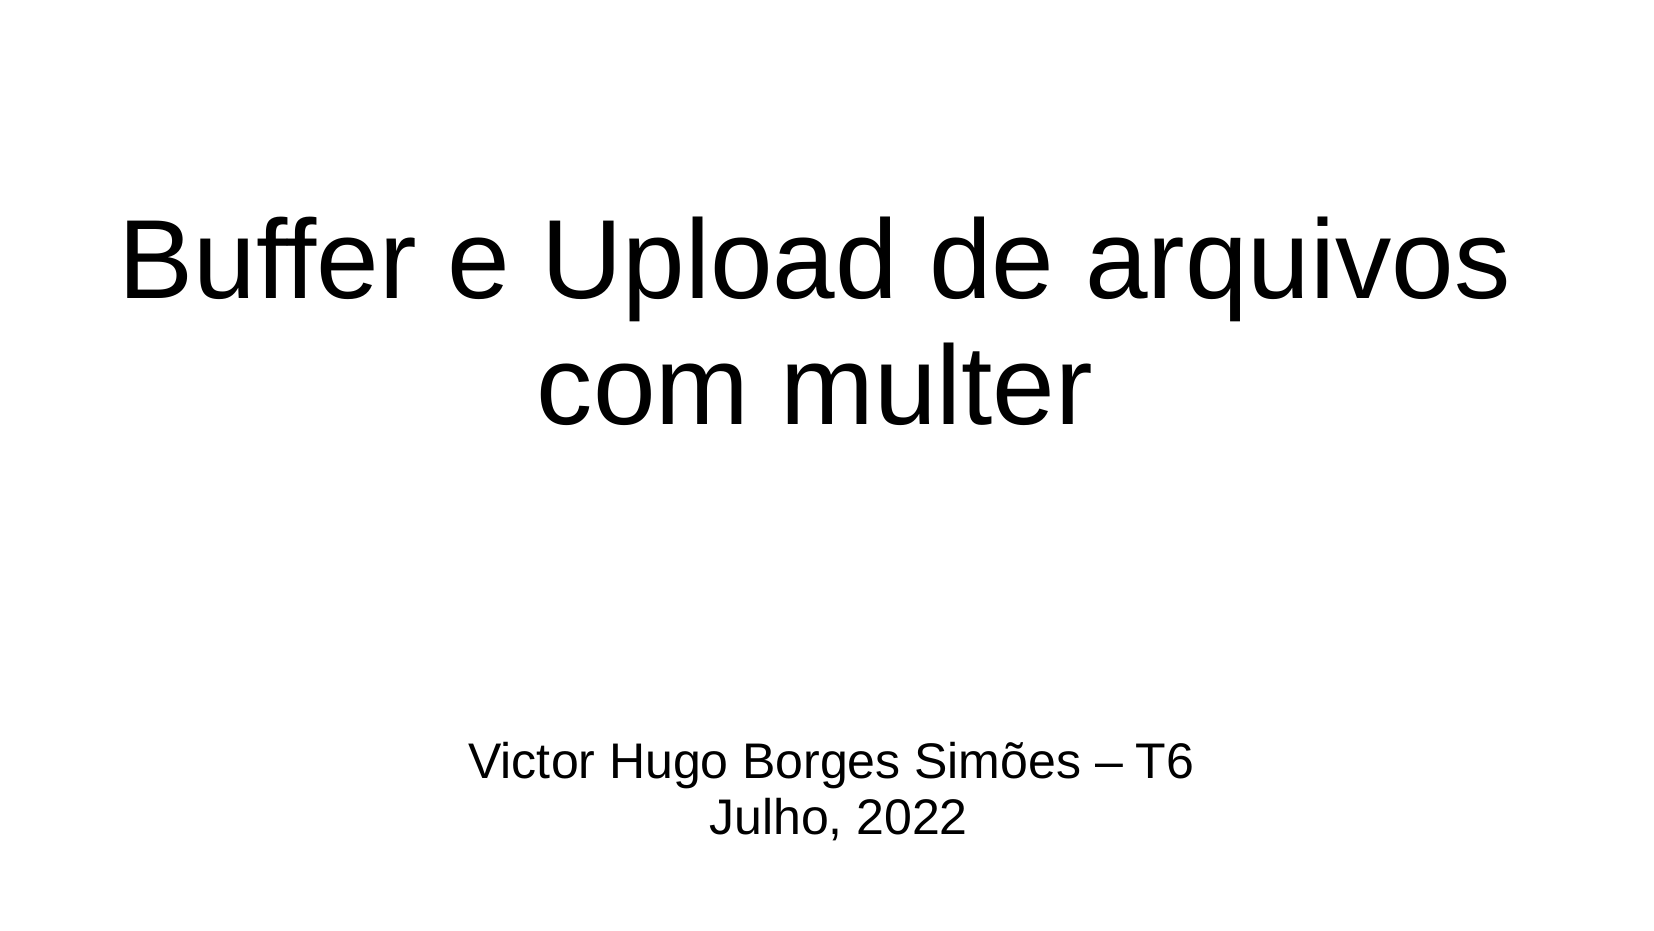

# Buffer e Upload de arquivos com multer
Victor Hugo Borges Simões – T6
Julho, 2022